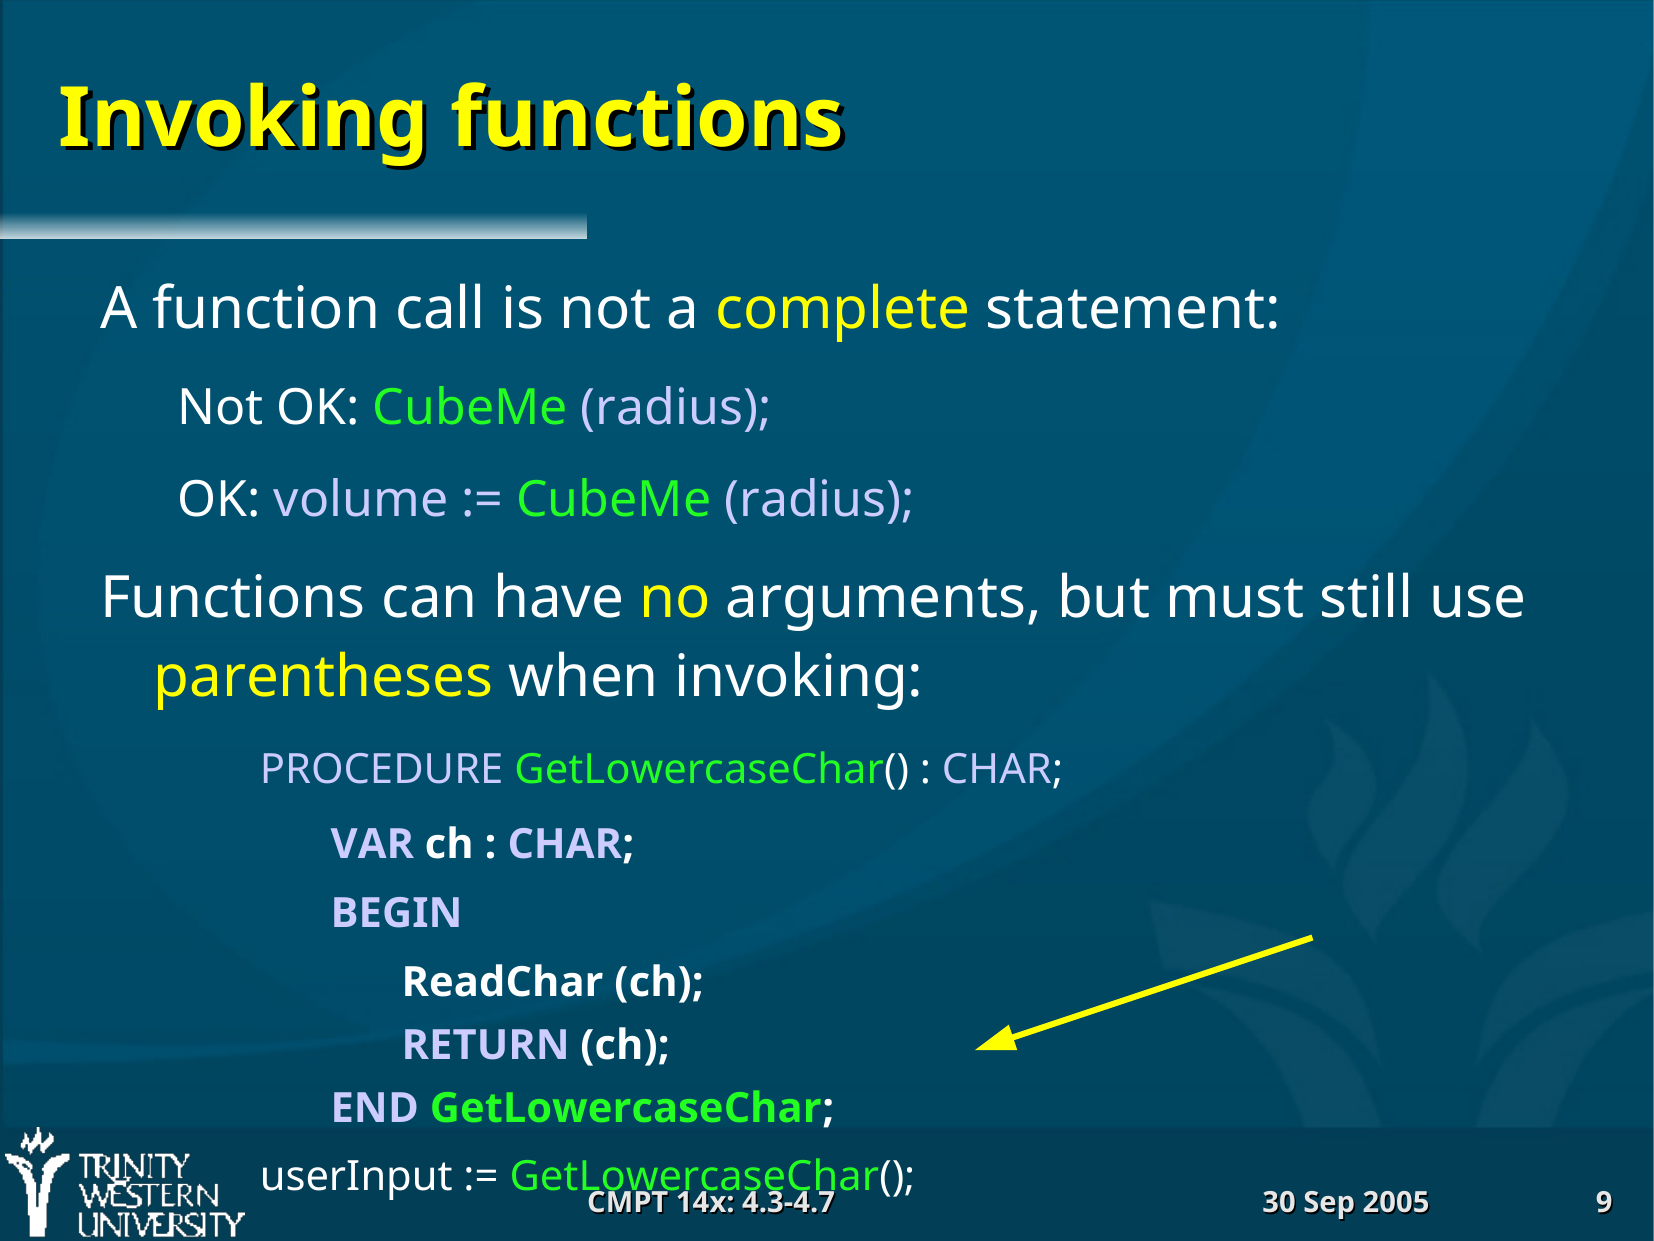

# Invoking functions
A function call is not a complete statement:
Not OK: CubeMe (radius);
OK: volume := CubeMe (radius);
Functions can have no arguments, but must still use parentheses when invoking:
PROCEDURE GetLowercaseChar() : CHAR;
VAR ch : CHAR;
BEGIN
ReadChar (ch);
RETURN (ch);
END GetLowercaseChar;
userInput := GetLowercaseChar();
CMPT 14x: 4.3-4.7
30 Sep 2005
9